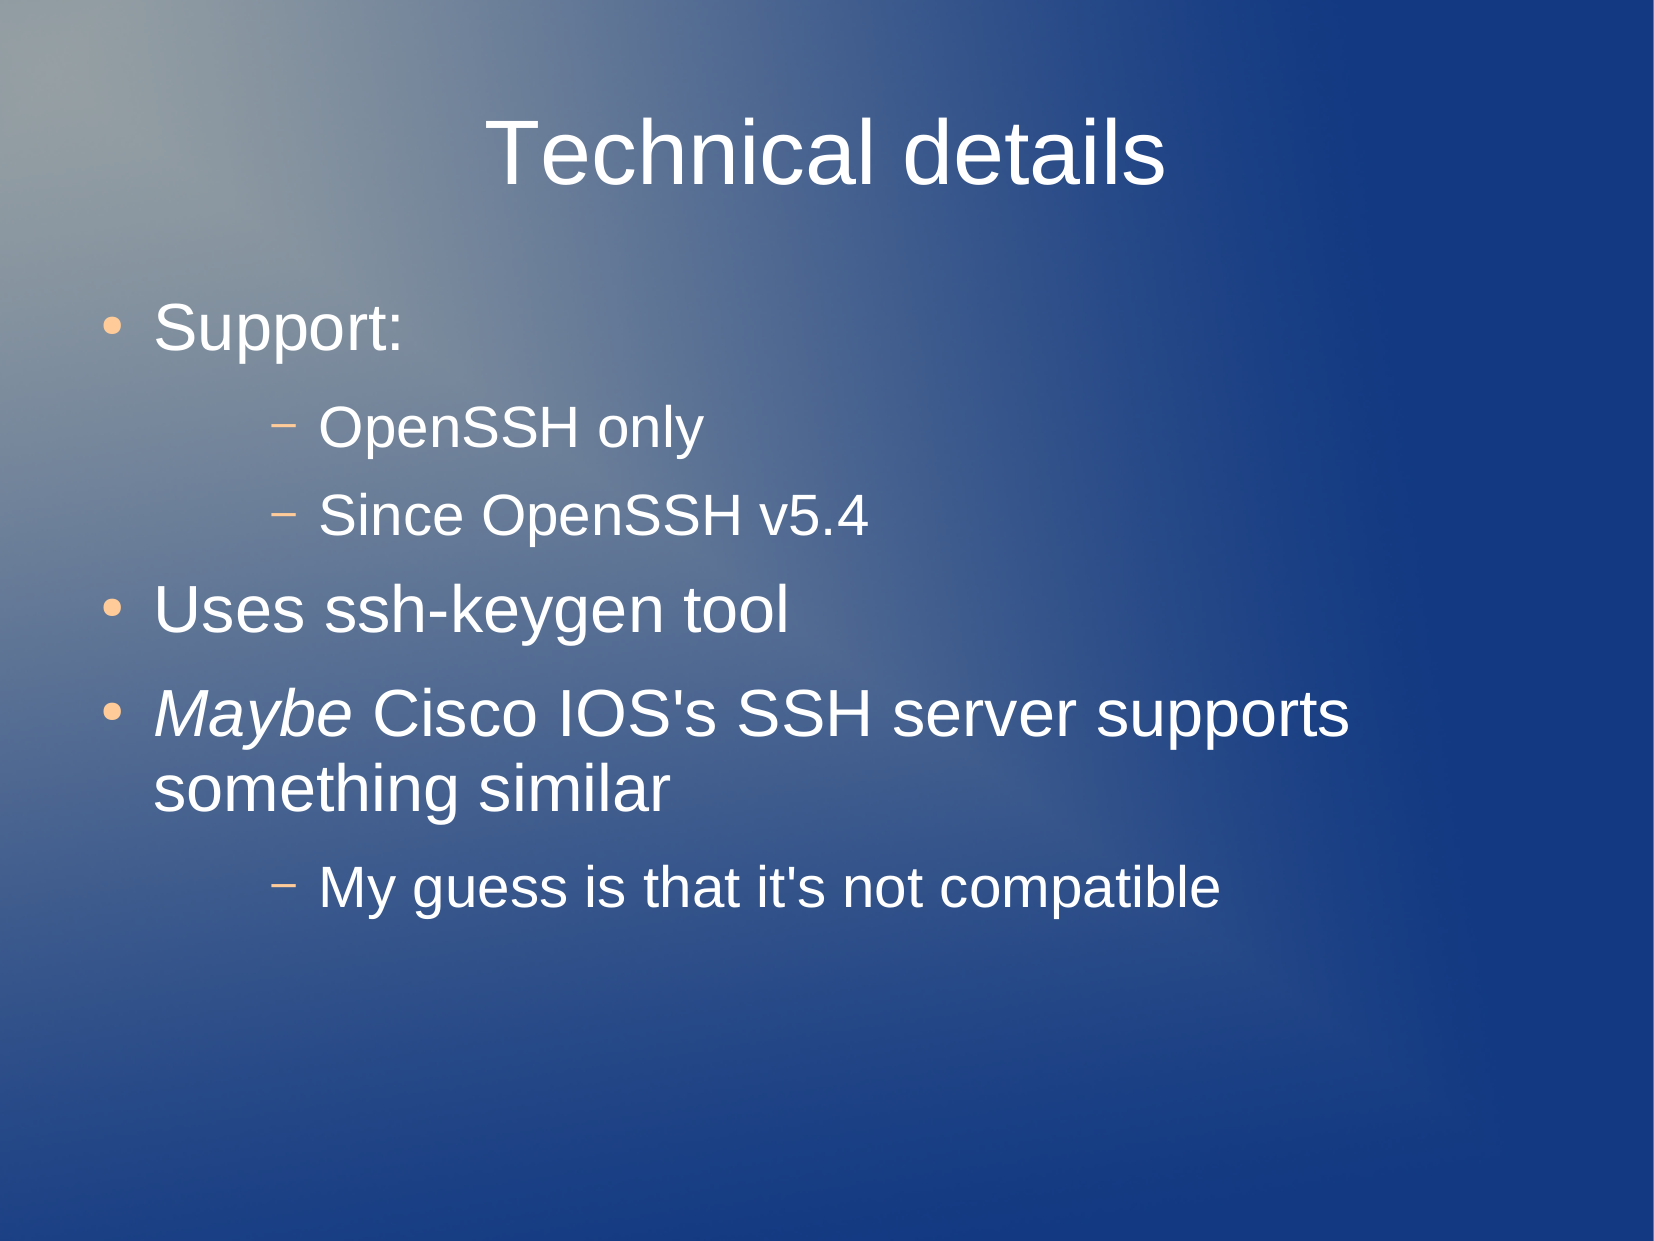

# Technical details
Support:
OpenSSH only
Since OpenSSH v5.4
Uses ssh-keygen tool
Maybe Cisco IOS's SSH server supports something similar
My guess is that it's not compatible